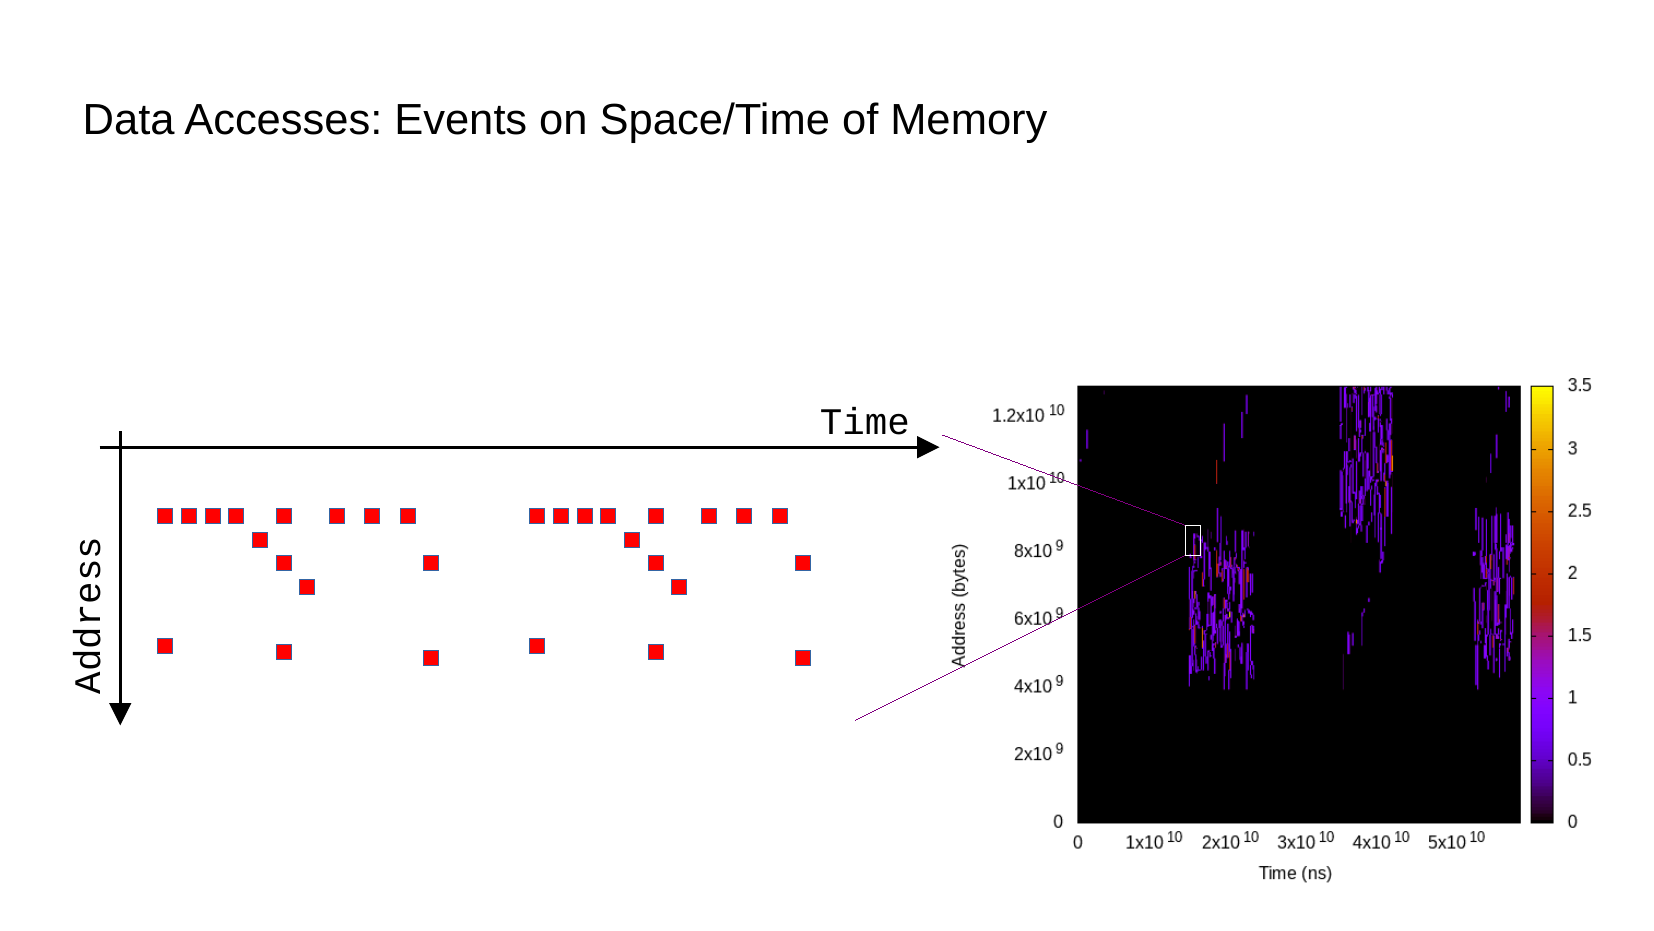

# Data Accesses: Events on Space/Time of Memory
Time
Address